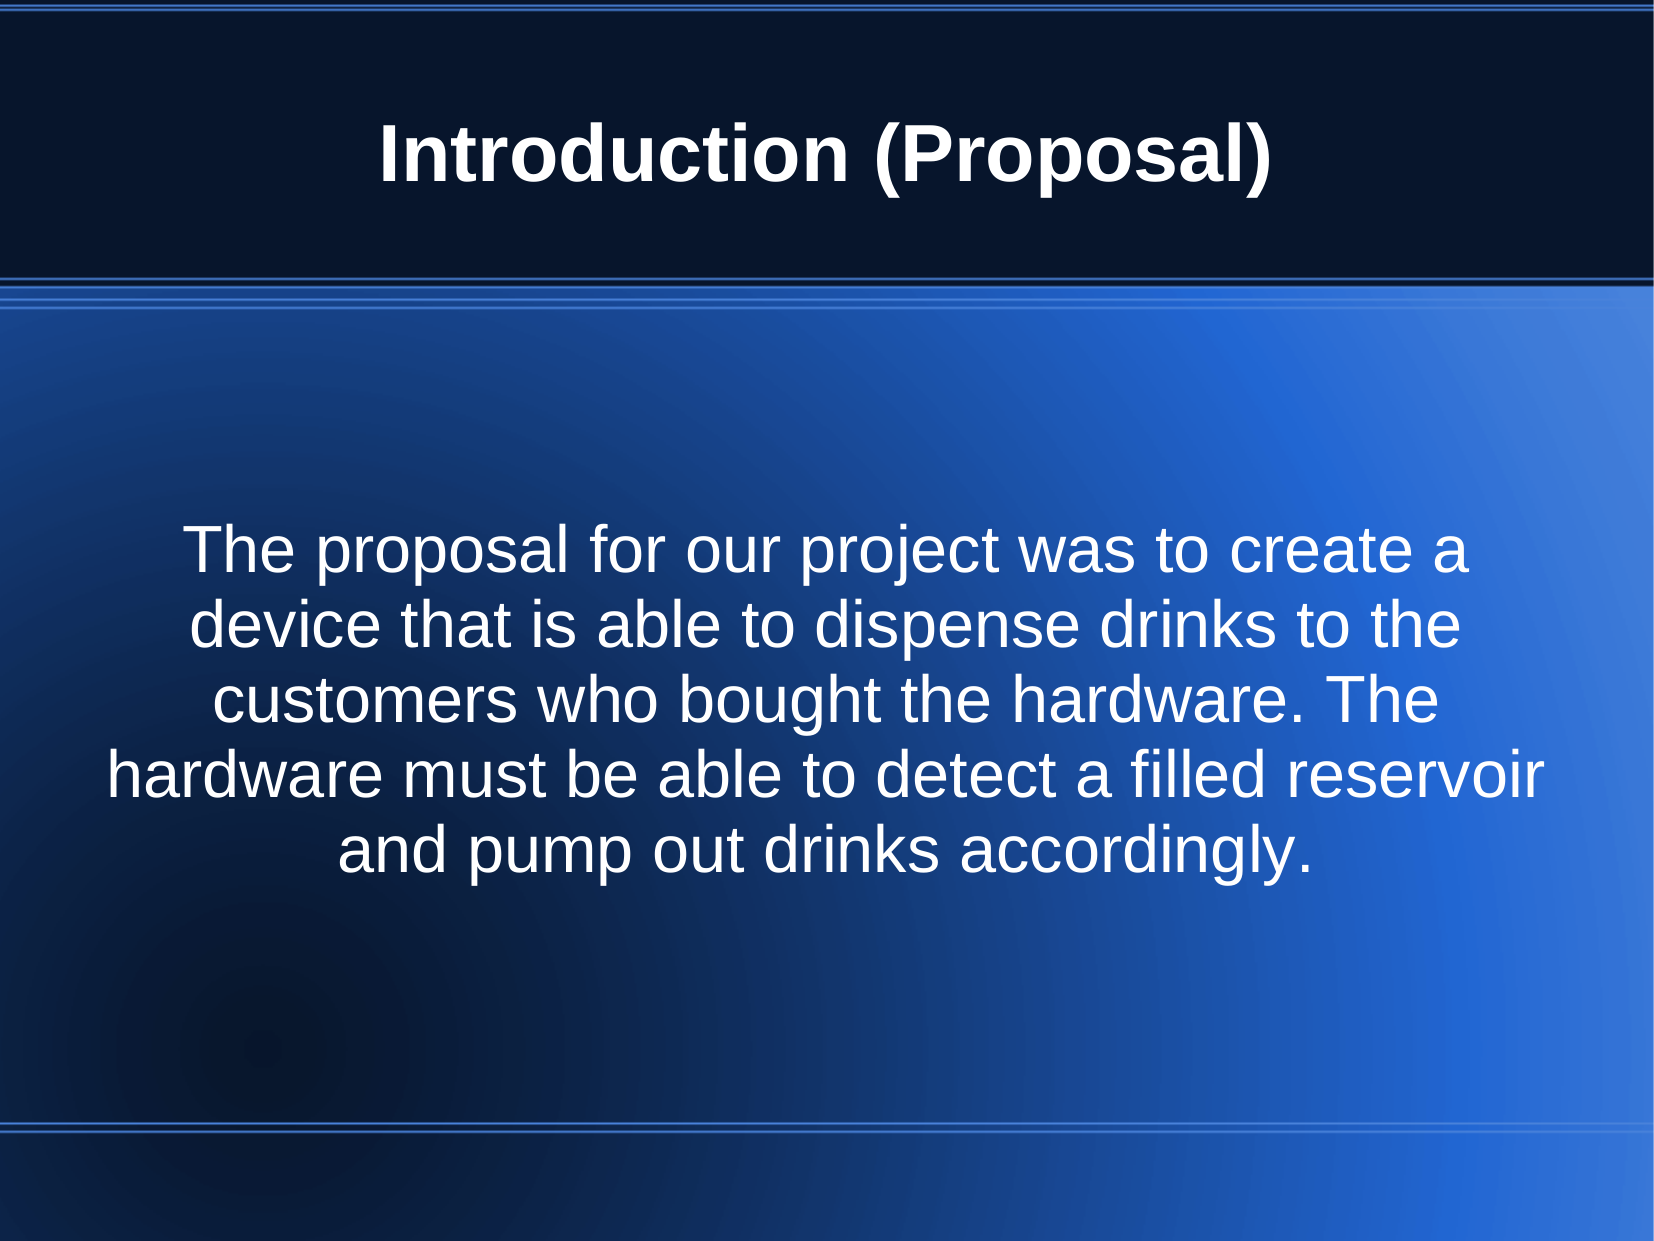

# Introduction (Proposal)
The proposal for our project was to create a device that is able to dispense drinks to the customers who bought the hardware. The hardware must be able to detect a filled reservoir and pump out drinks accordingly.